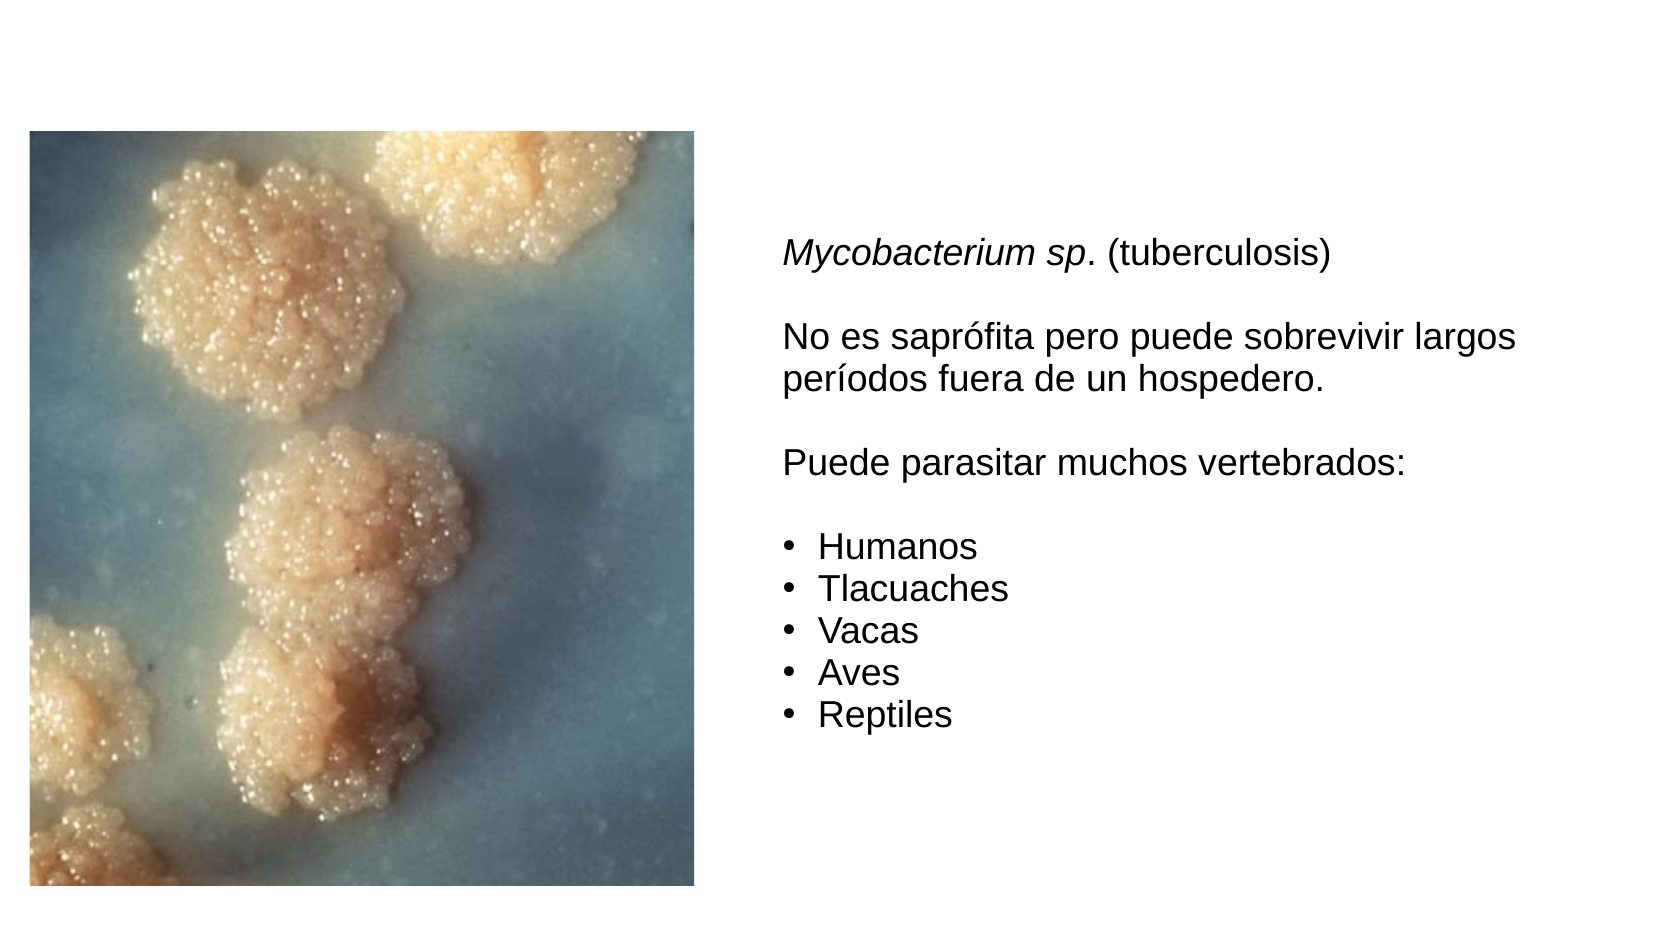

Mycobacterium sp. (tuberculosis)
No es saprófita pero puede sobrevivir largos períodos fuera de un hospedero.
Puede parasitar muchos vertebrados:
Humanos
Tlacuaches
Vacas
Aves
Reptiles